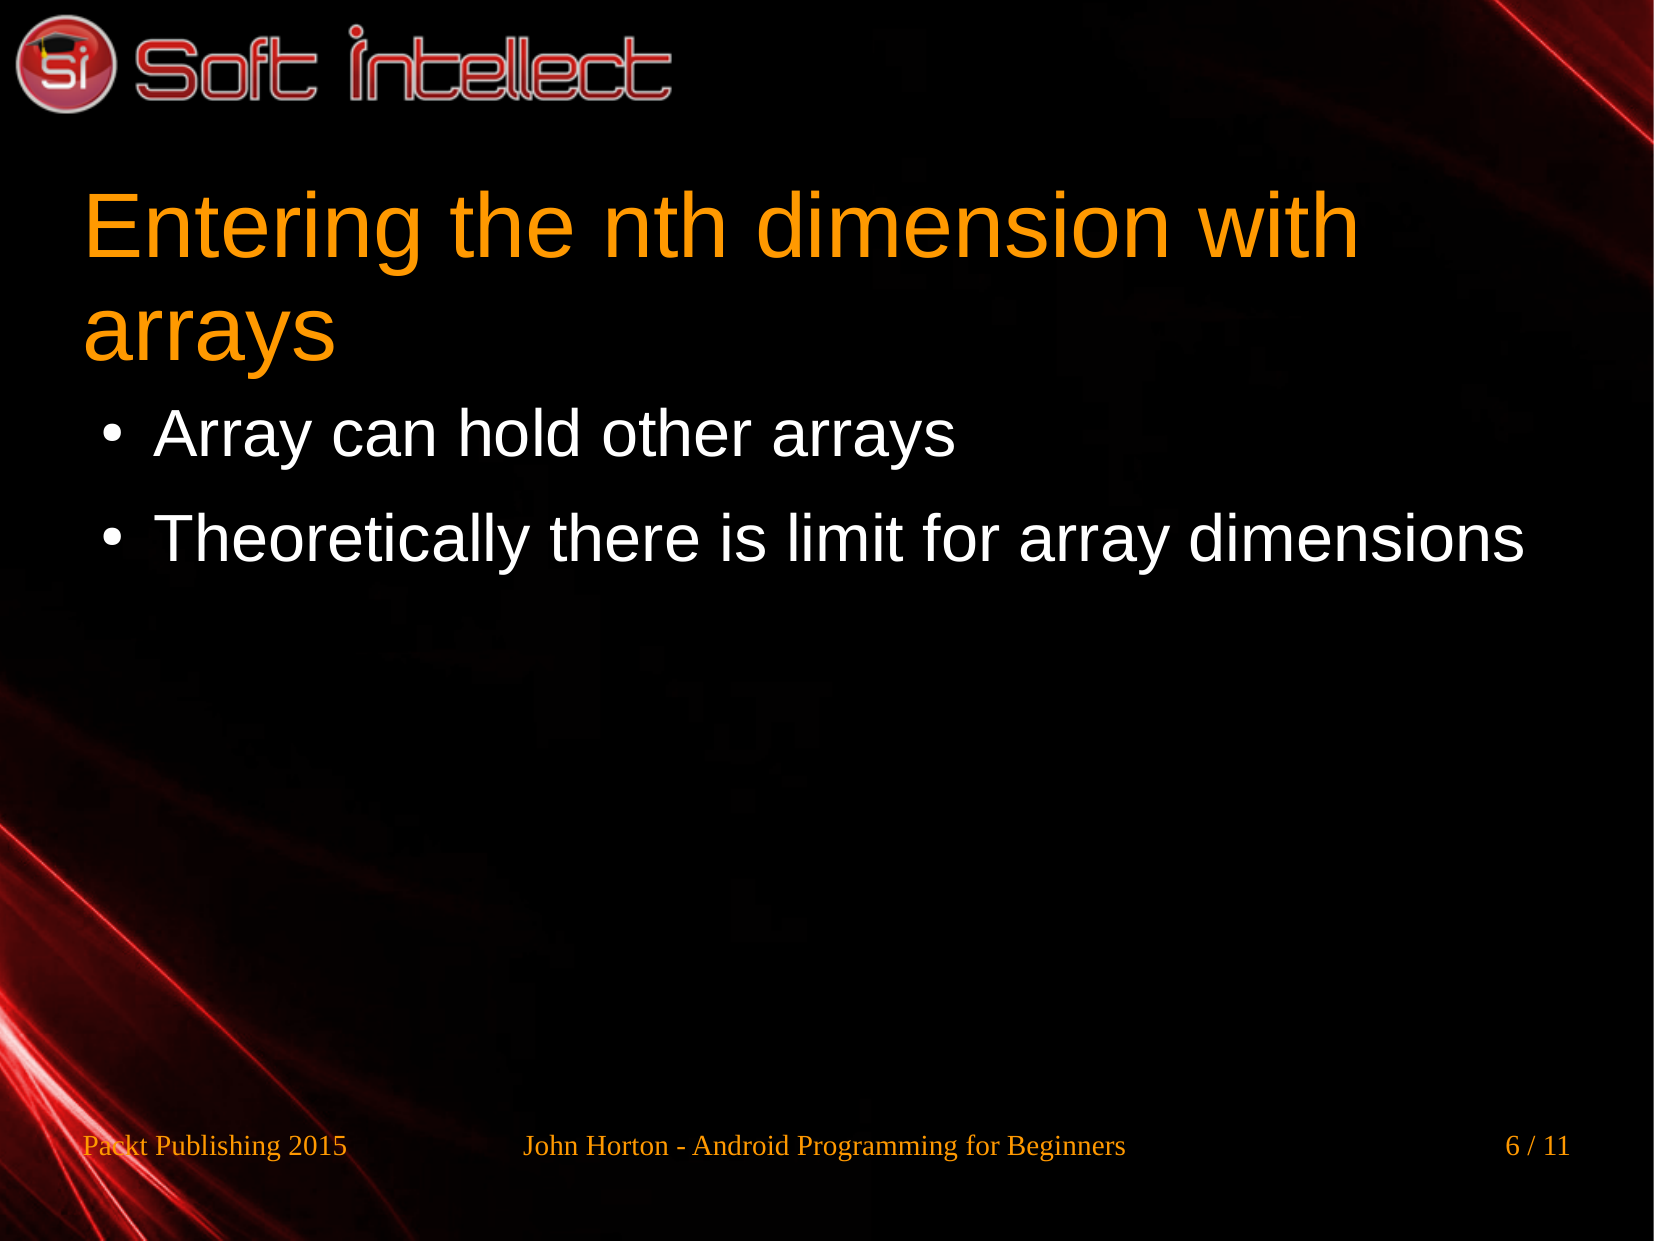

# Entering the nth dimension with arrays
Array can hold other arrays
Theoretically there is limit for array dimensions
Packt Publishing 2015
John Horton - Android Programming for Beginners
6